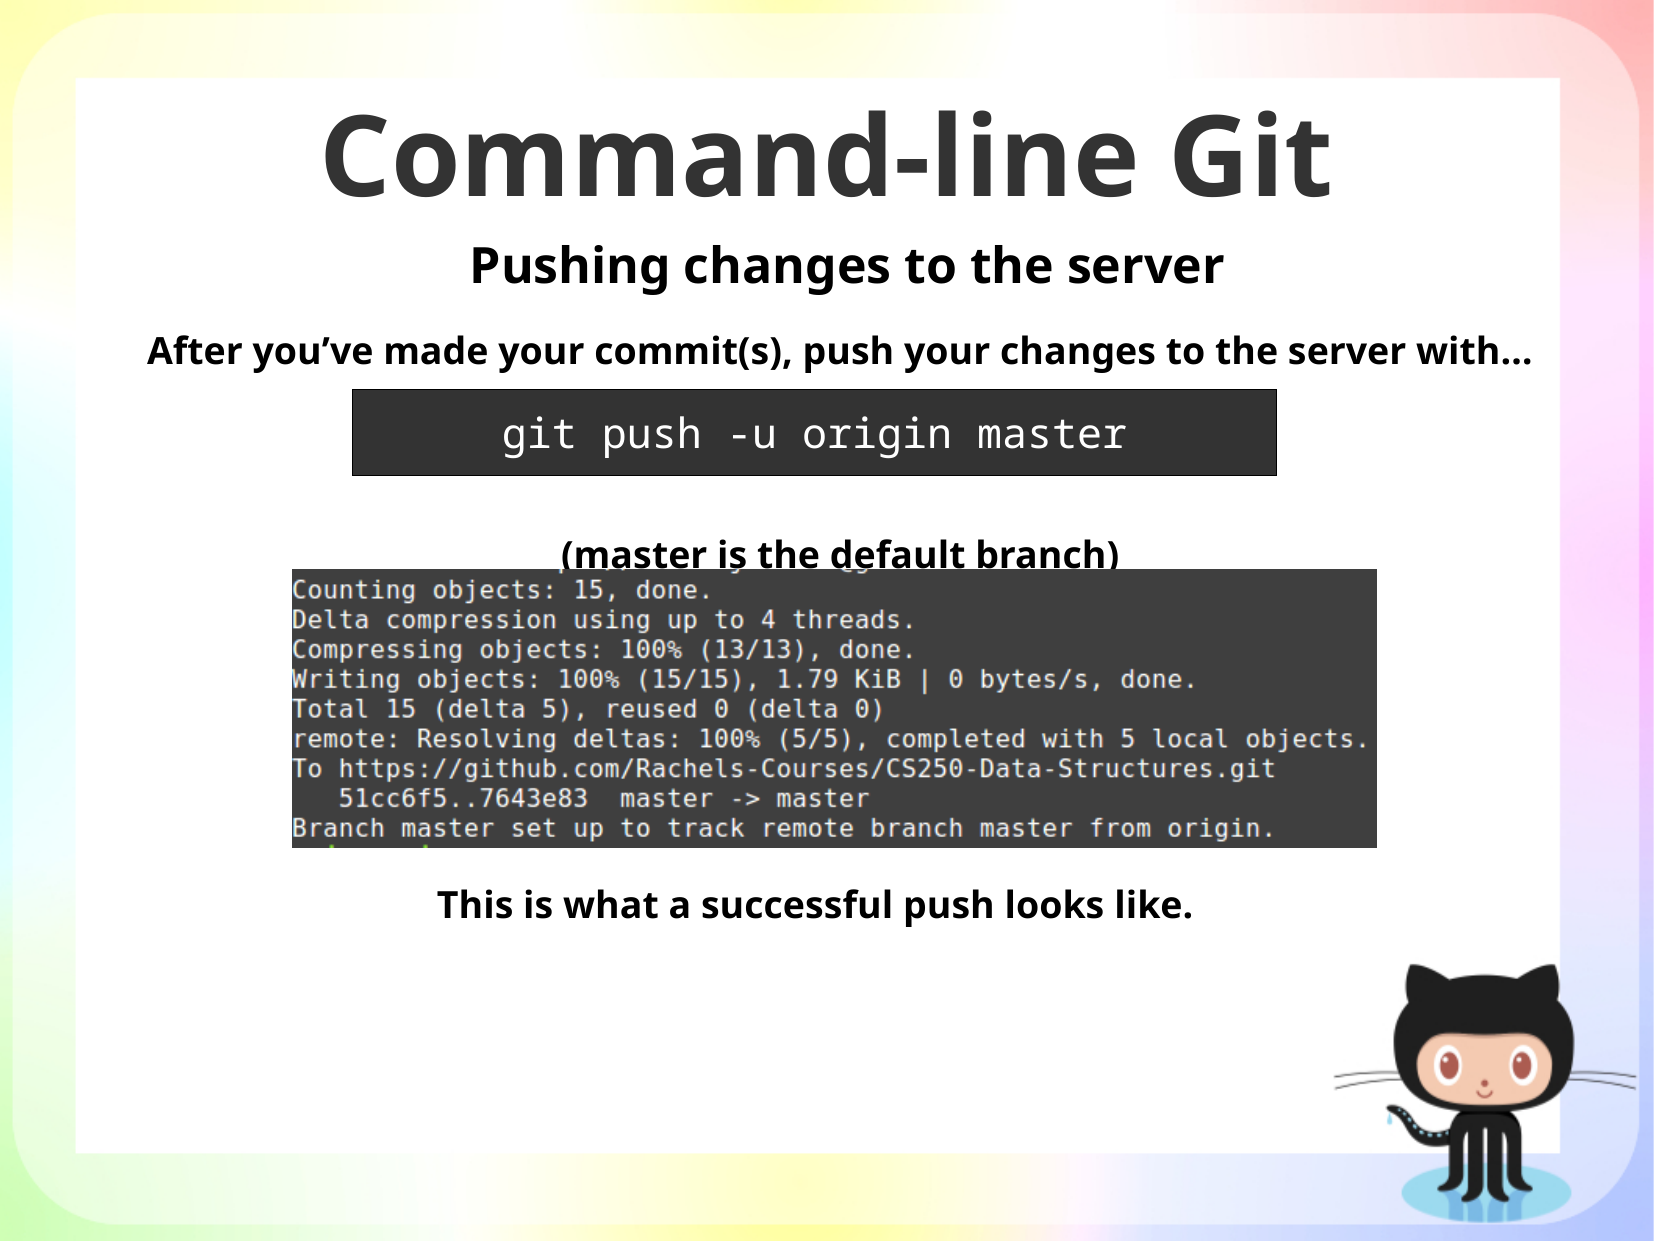

# Command-line Git
Pushing changes to the server
After you’ve made your commit(s), push your changes to the server with…
(master is the default branch)
git push -u origin master
This is what a successful push looks like.